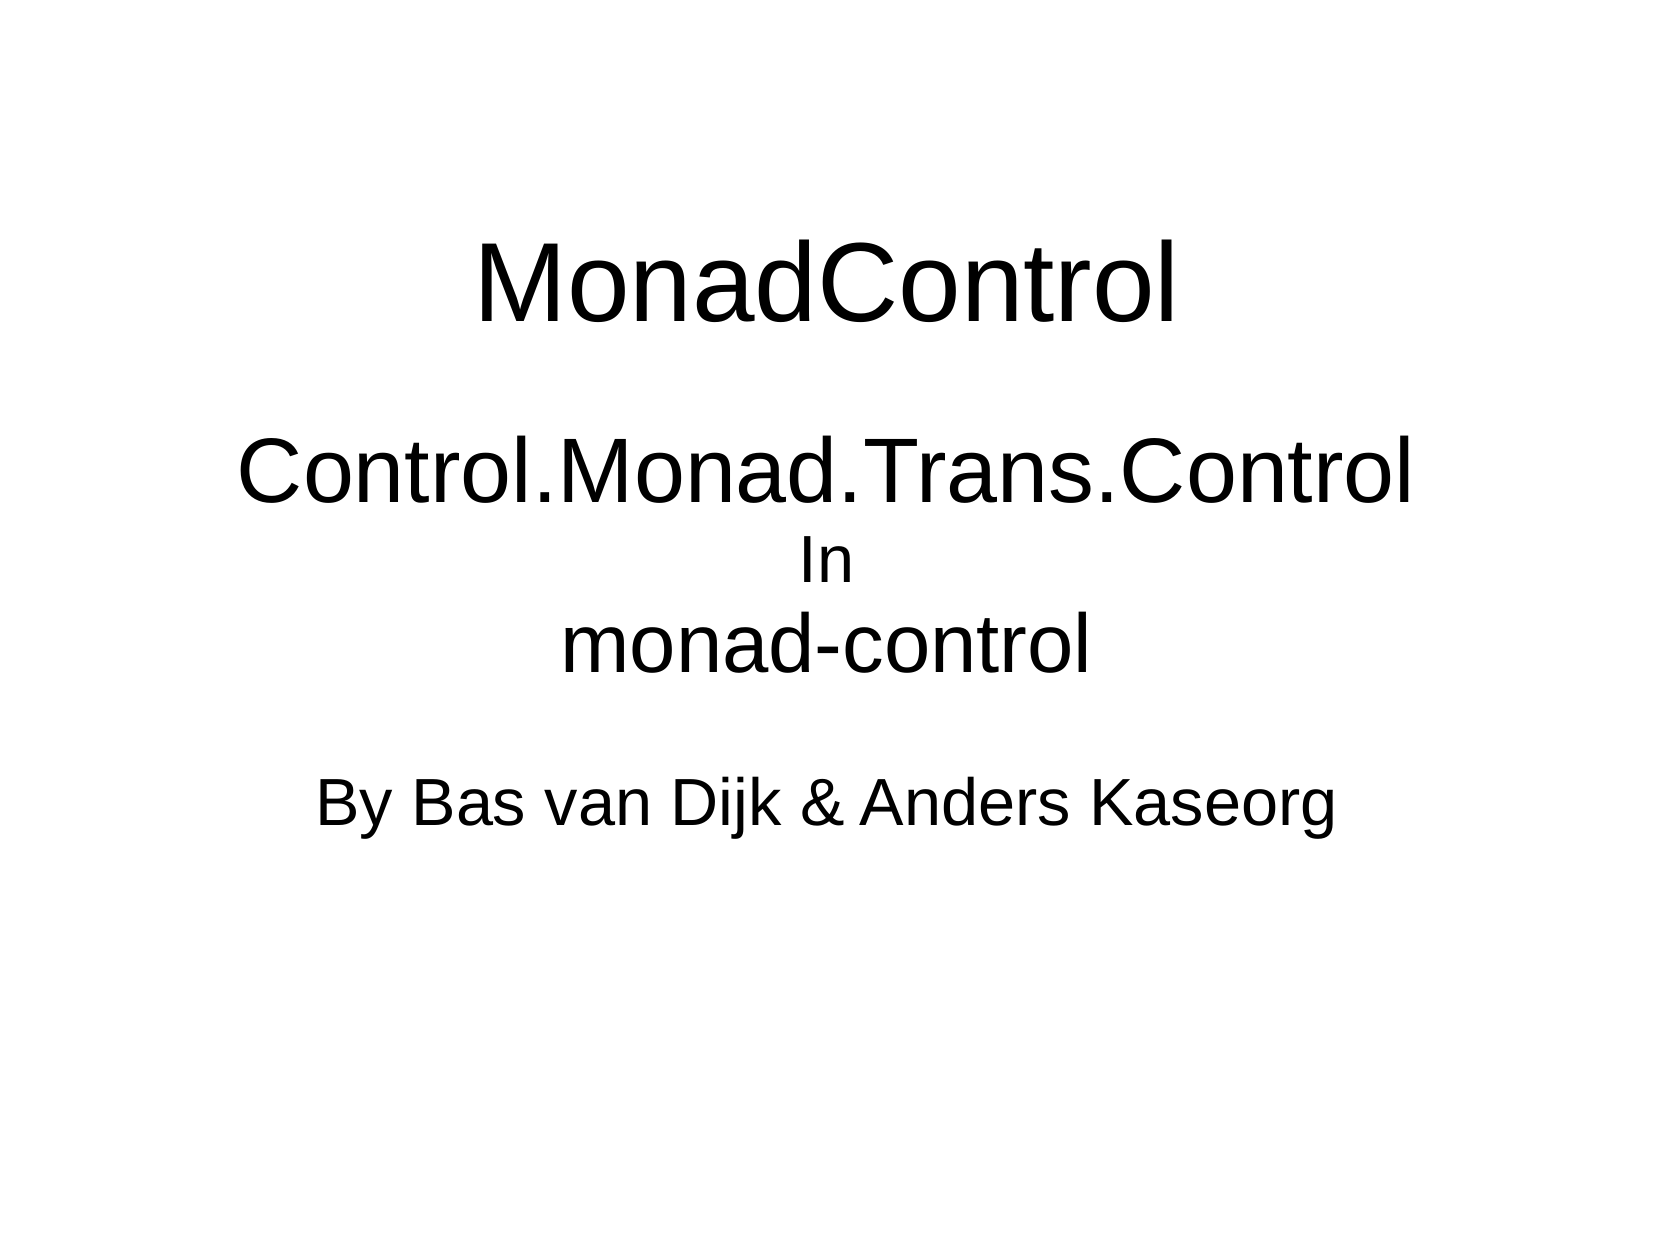

# MonadControl
Control.Monad.Trans.Control
In
monad-control
By Bas van Dijk & Anders Kaseorg